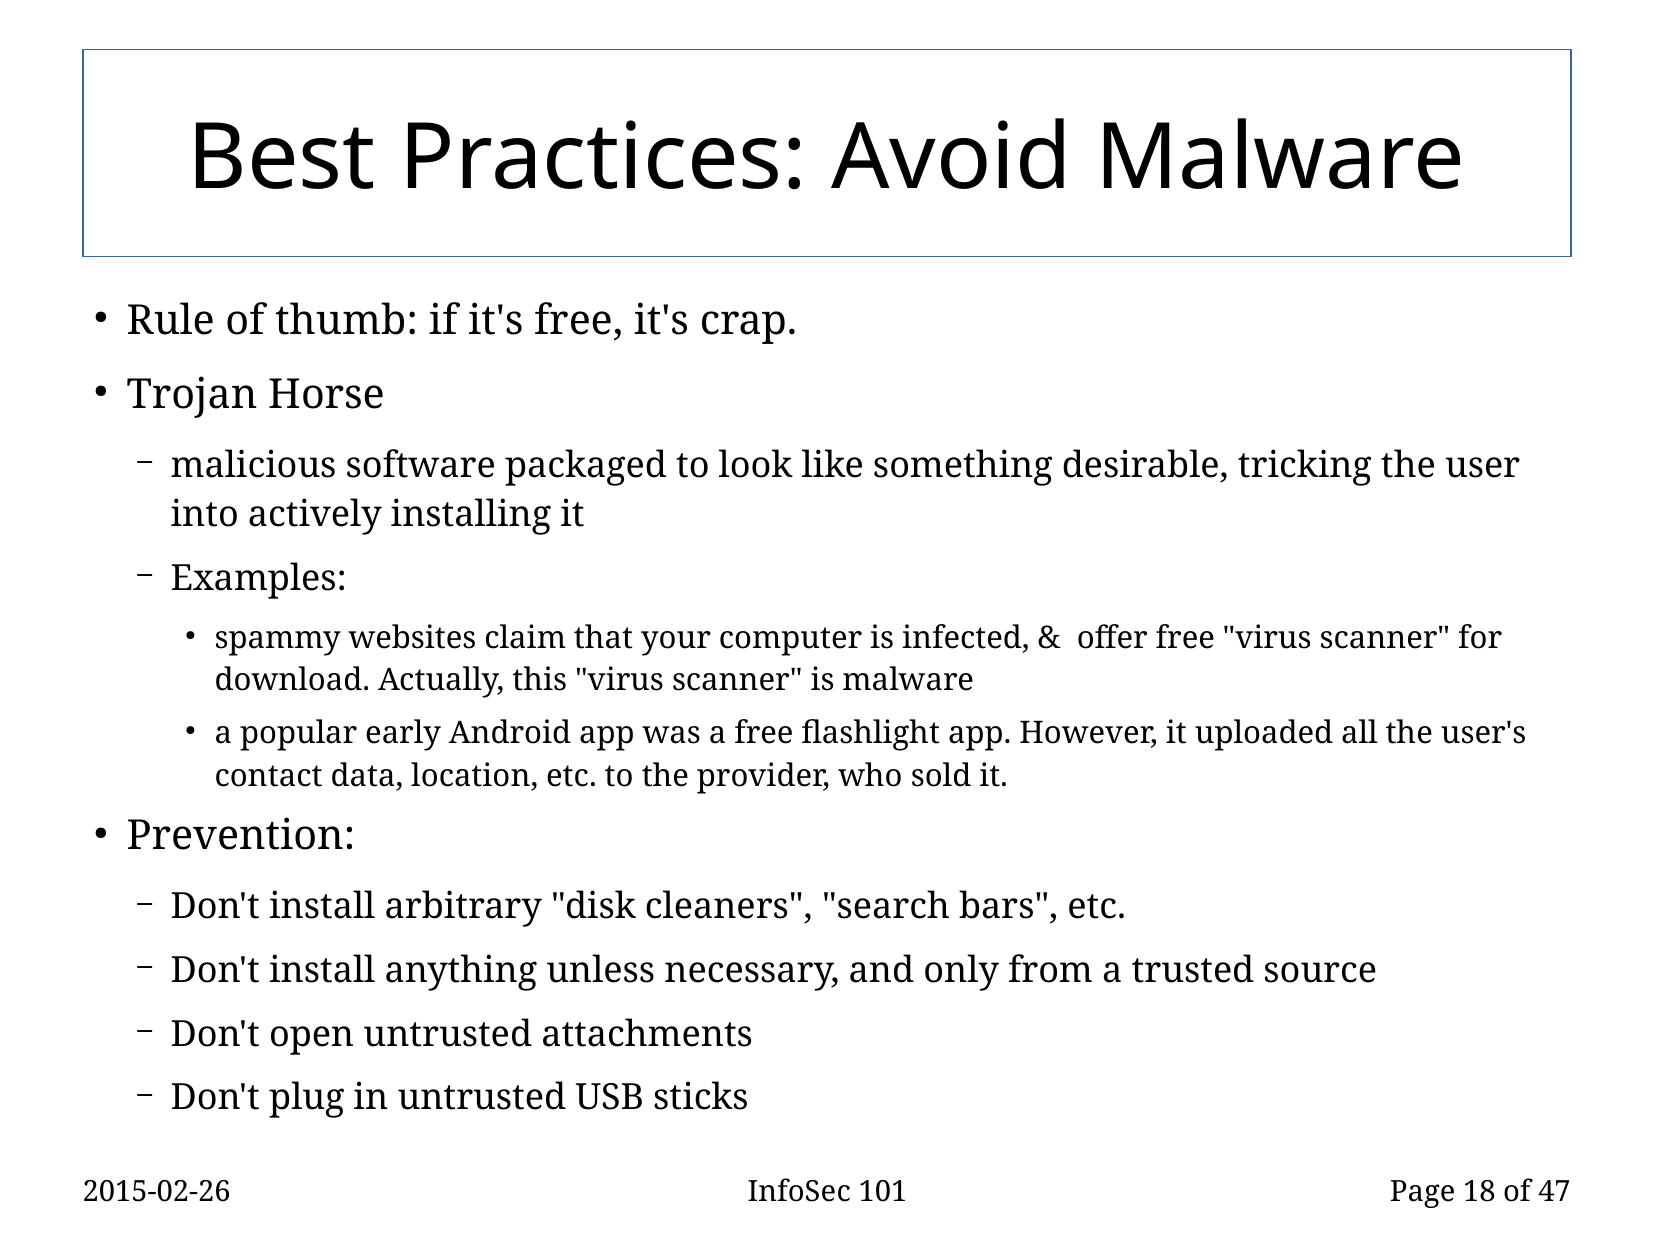

# Best Practices: Avoid Malware
Rule of thumb: if it's free, it's crap.
Trojan Horse
malicious software packaged to look like something desirable, tricking the user into actively installing it
Examples:
spammy websites claim that your computer is infected, & offer free "virus scanner" for download. Actually, this "virus scanner" is malware
a popular early Android app was a free flashlight app. However, it uploaded all the user's contact data, location, etc. to the provider, who sold it.
Prevention:
Don't install arbitrary "disk cleaners", "search bars", etc.
Don't install anything unless necessary, and only from a trusted source
Don't open untrusted attachments
Don't plug in untrusted USB sticks
2015-02-26
InfoSec 101
18